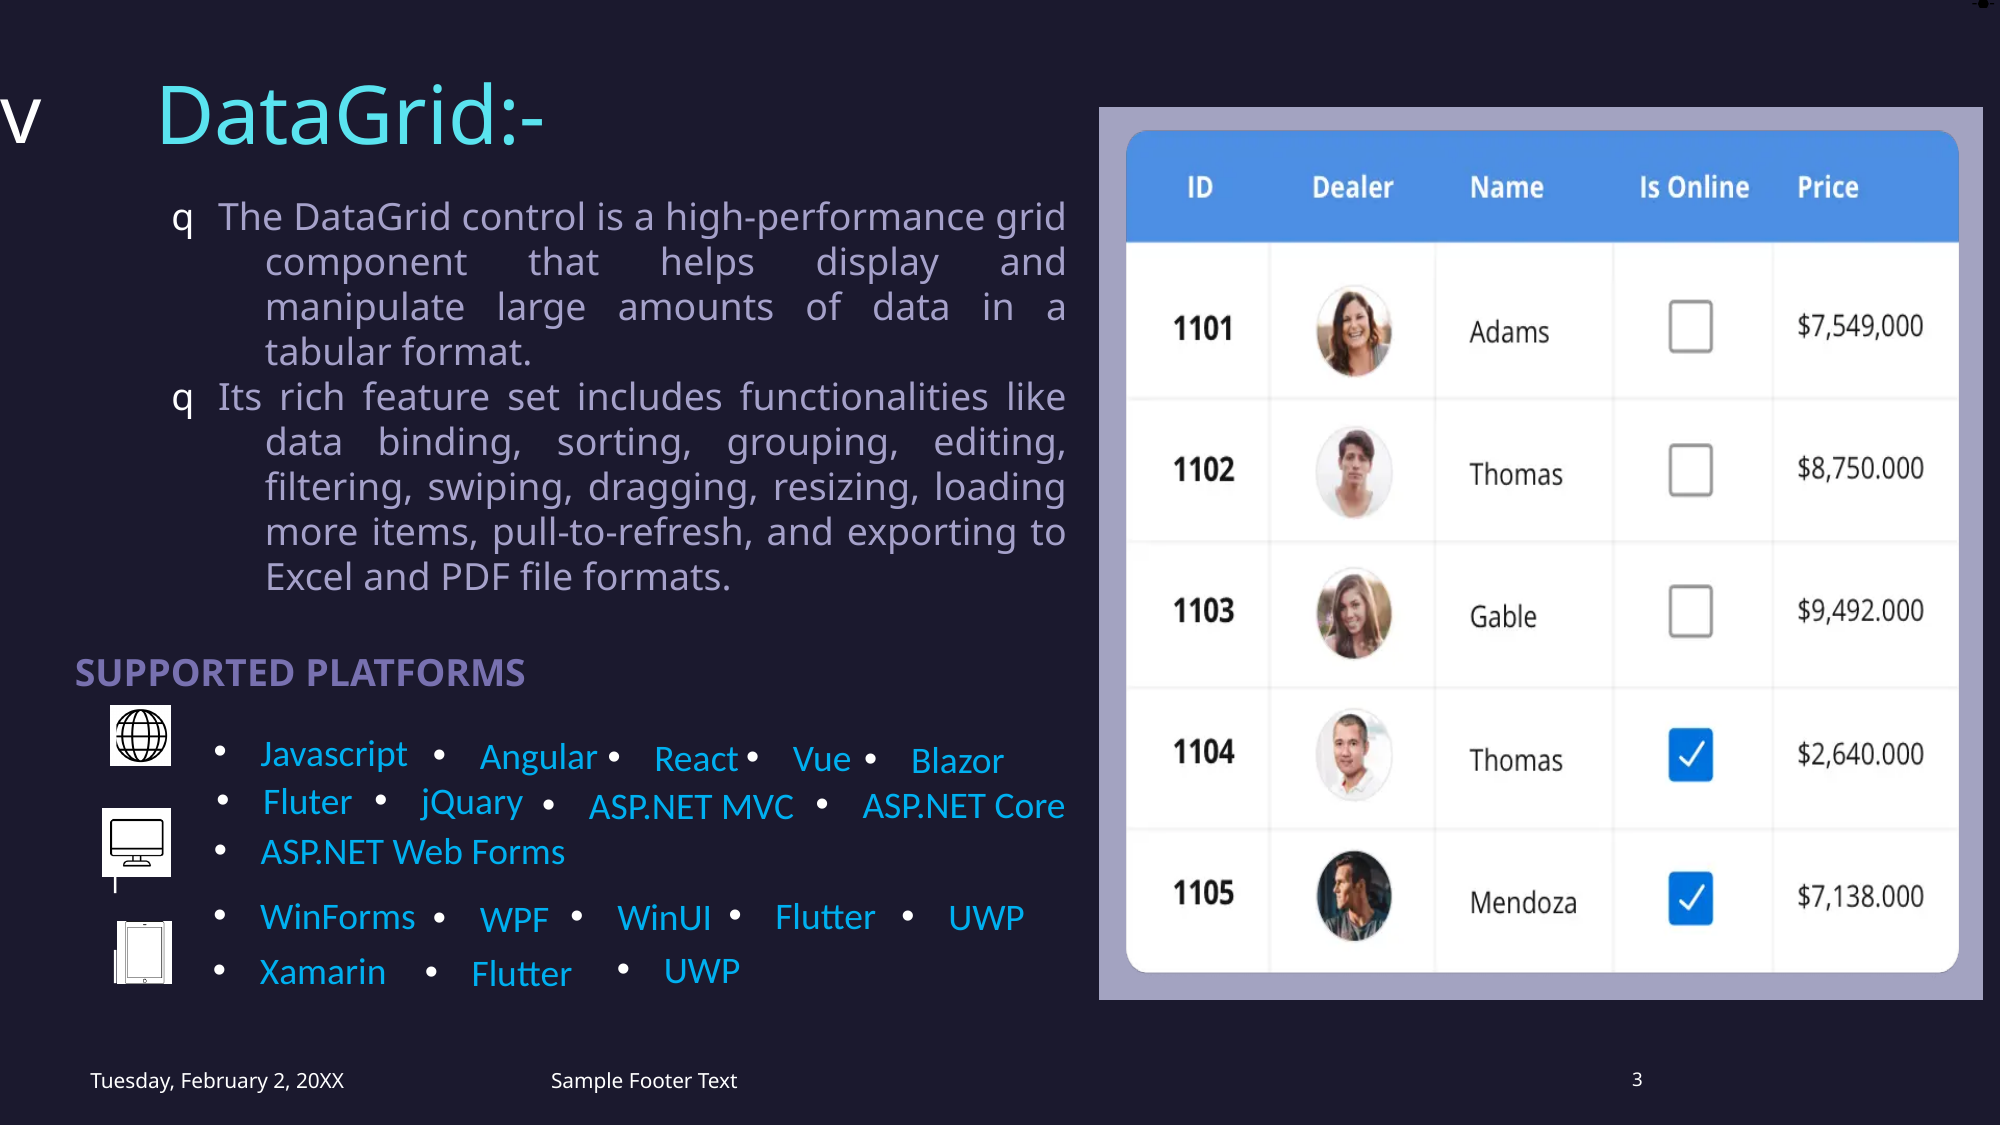

# DataGrid:-
The DataGrid control is a high-performance grid component that helps display and manipulate large amounts of data in a tabular format.
Its rich feature set includes functionalities like data binding, sorting, grouping, editing, filtering, swiping, dragging, resizing, loading more items, pull-to-refresh, and exporting to Excel and PDF file formats.
SUPPORTED PLATFORMS
	|
	|
	|
Javascript
Angular
React
Vue
Blazor
jQuary
Fluter
ASP.NET Core
ASP.NET MVC
ASP.NET Web Forms
Flutter
WinForms
WinUI
UWP
WPF
UWP
Xamarin
Flutter
Tuesday, February 2, 20XX
Sample Footer Text